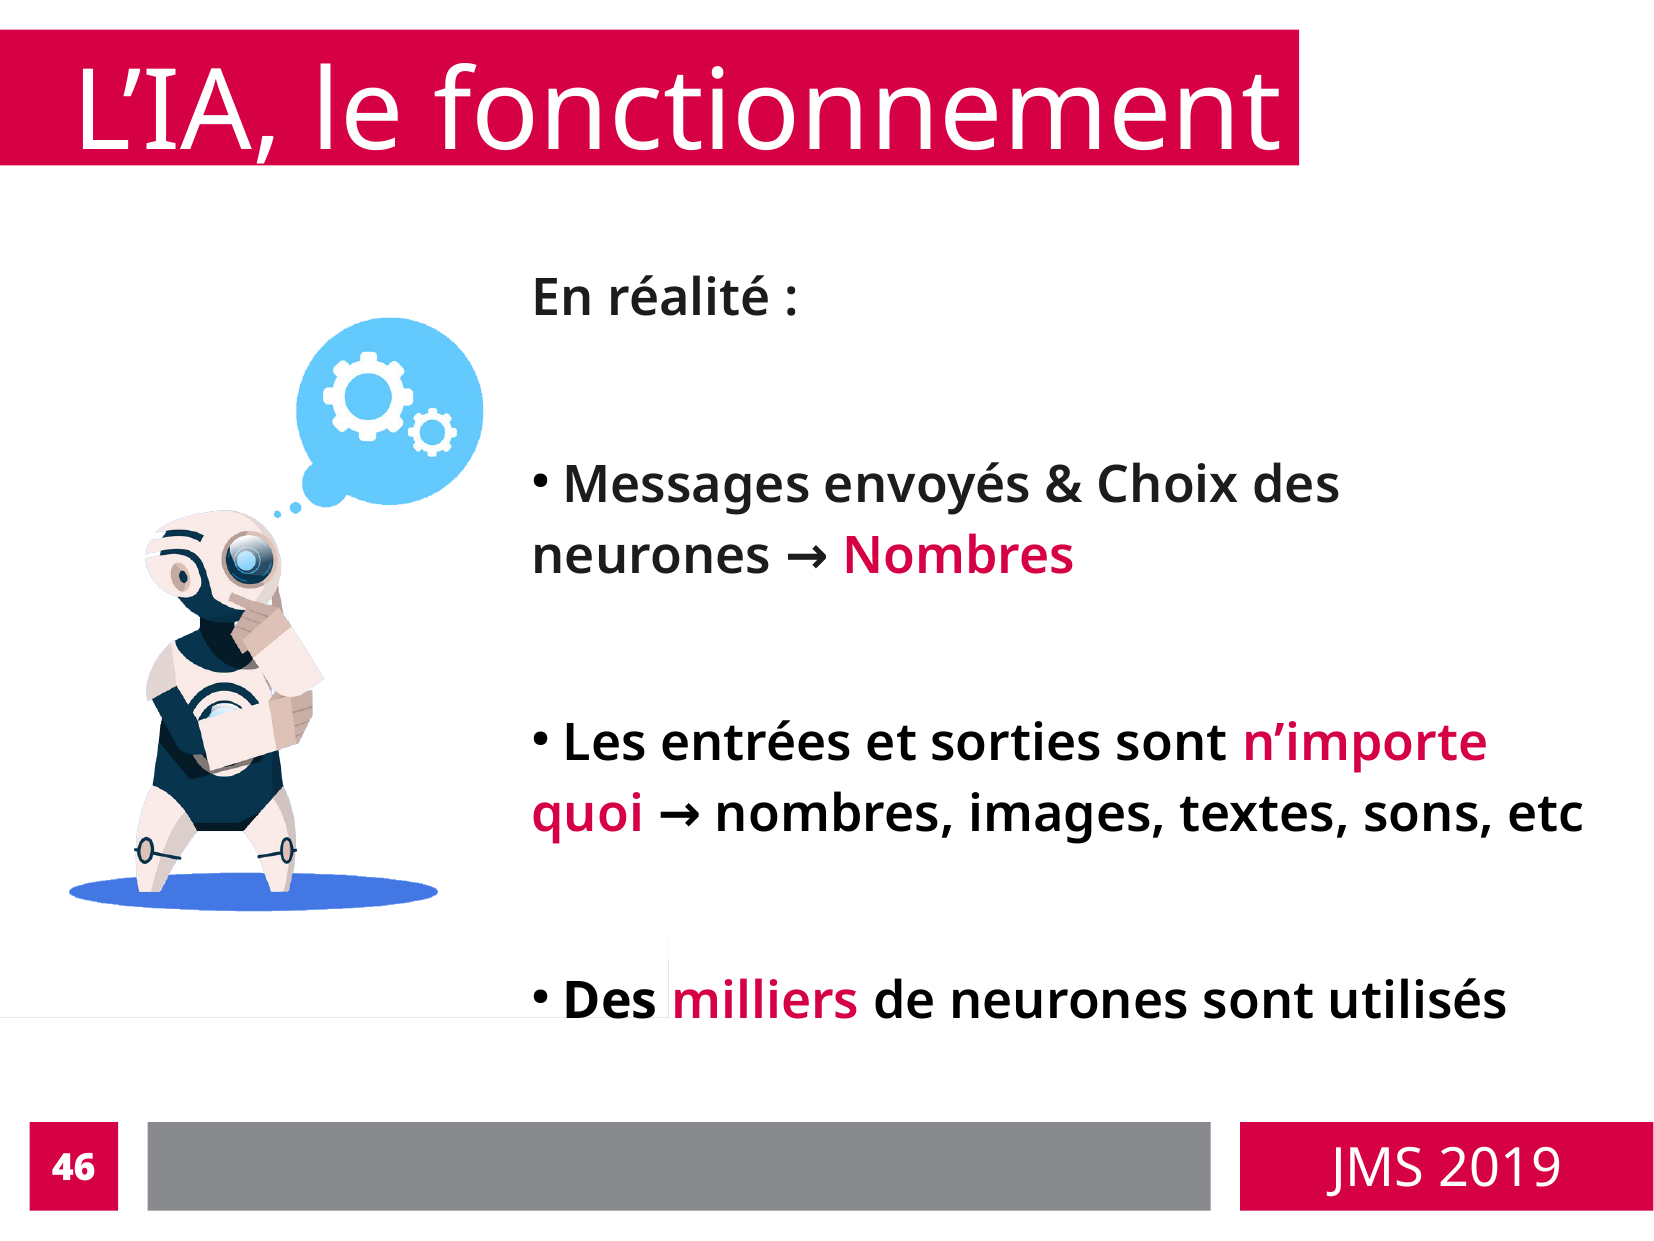

# L’IA, le fonctionnement
En réalité :
 Messages envoyés & Choix des neurones → Nombres
 Les entrées et sorties sont n’importe quoi → nombres, images, textes, sons, etc
 Des milliers de neurones sont utilisés
46